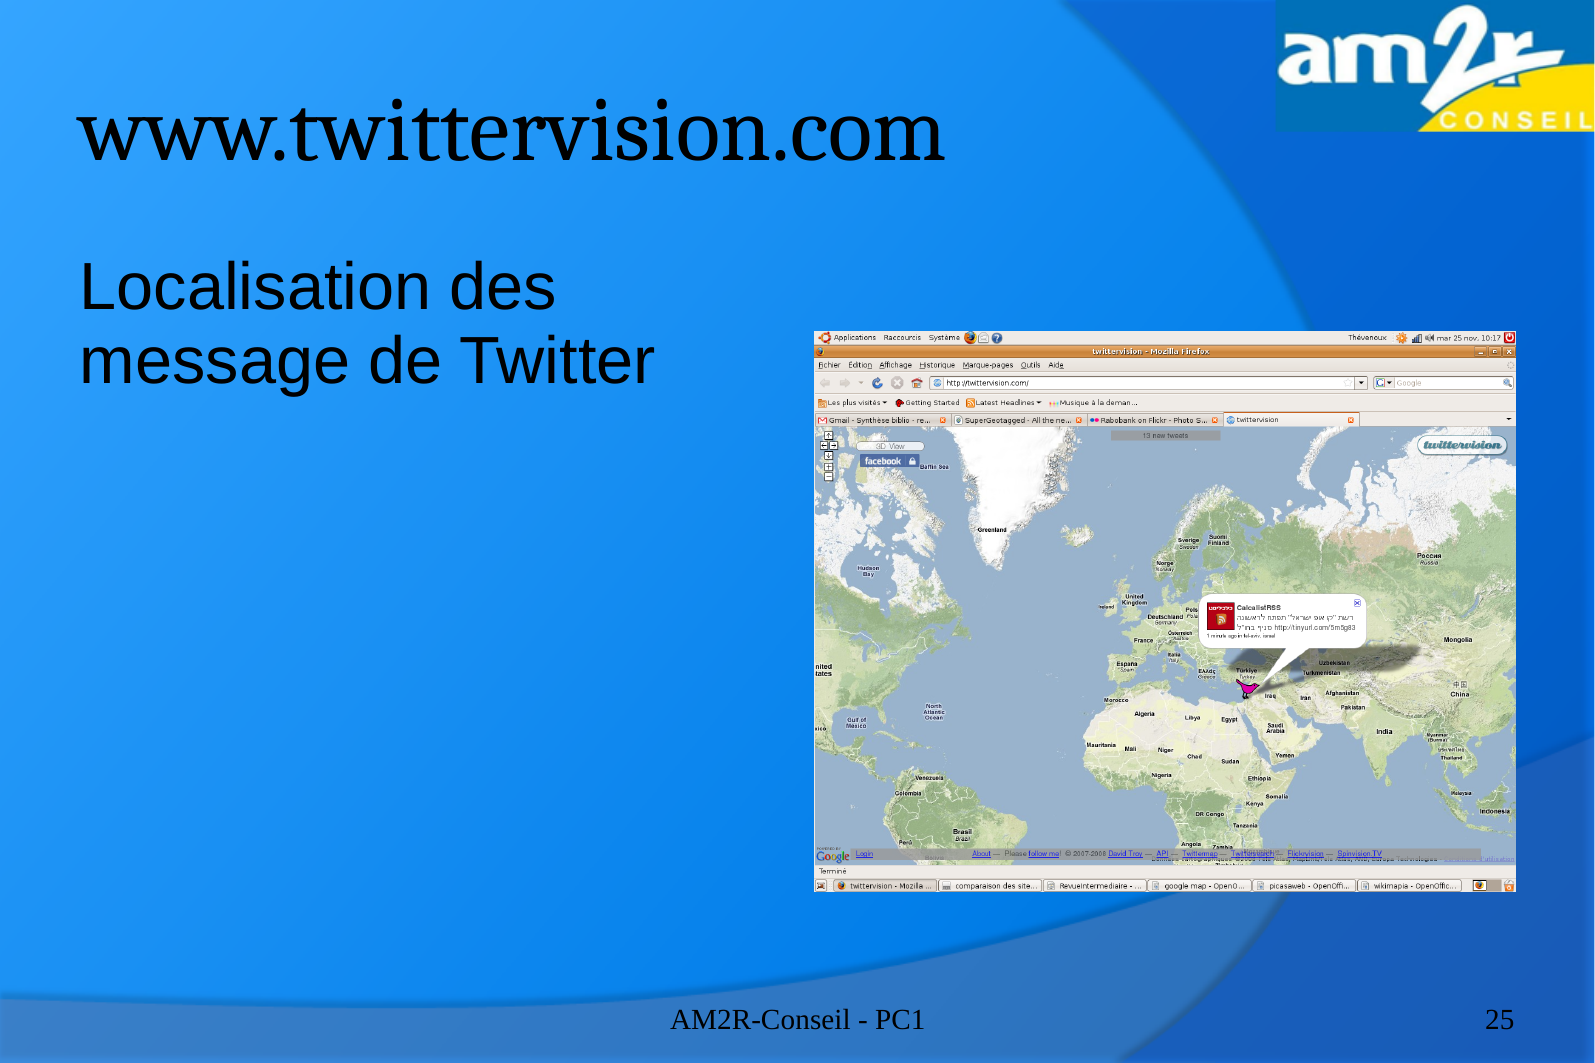

# www.twittervision.com
Localisation des message de Twitter
AM2R-Conseil - PC1
25